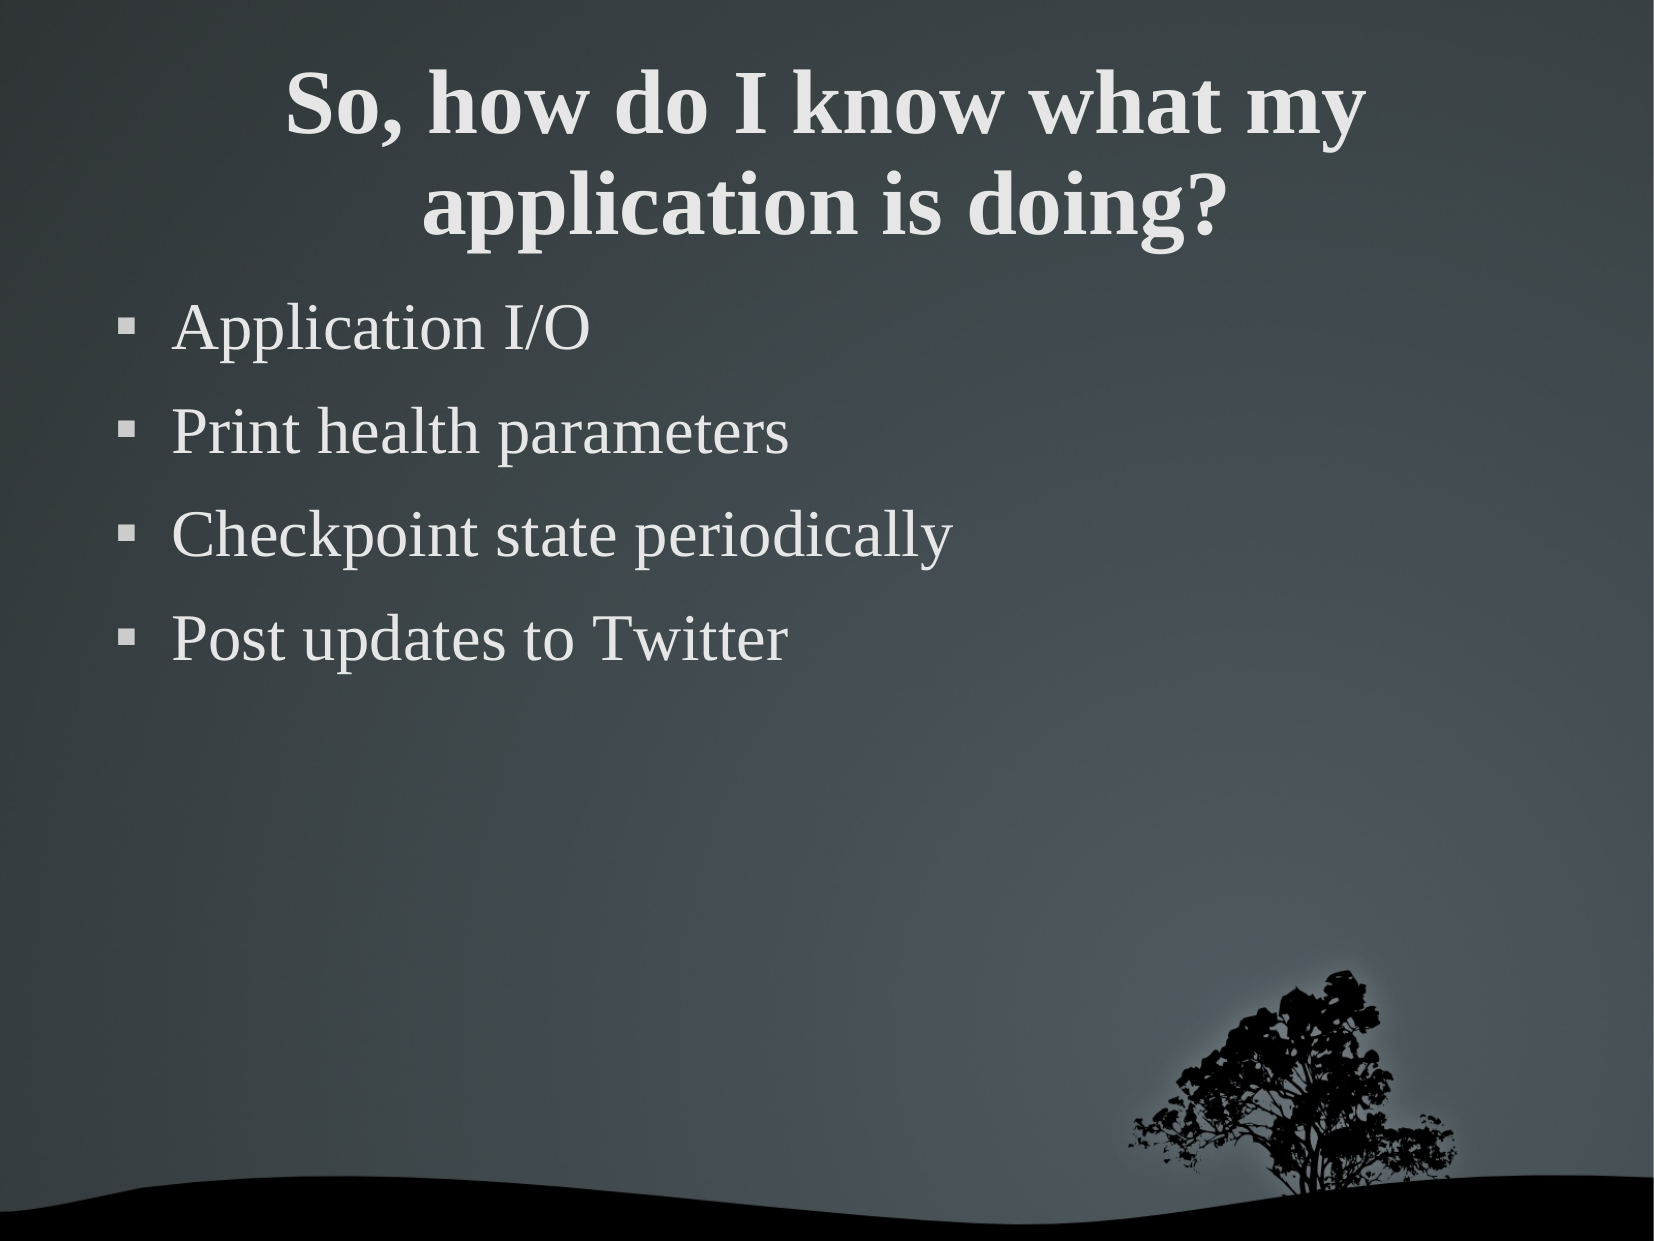

# So, how do I know what my application is doing?
Application I/O
Print health parameters
Checkpoint state periodically
Post updates to Twitter